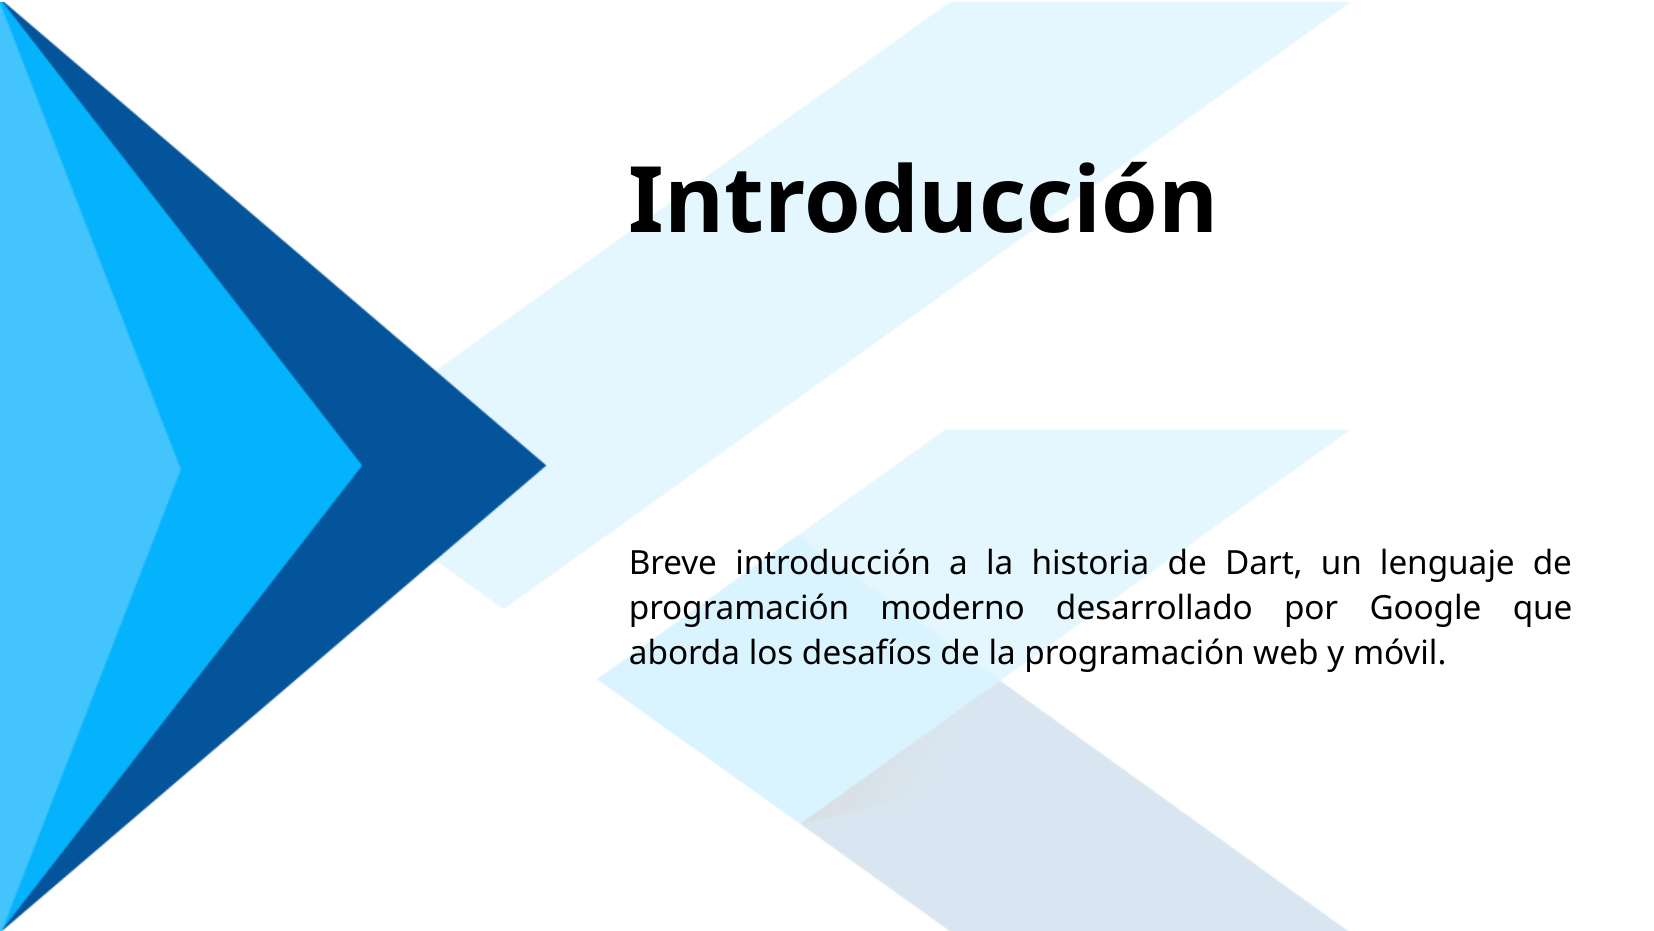

Introducción
Breve introducción a la historia de Dart, un lenguaje de programación moderno desarrollado por Google que aborda los desafíos de la programación web y móvil.